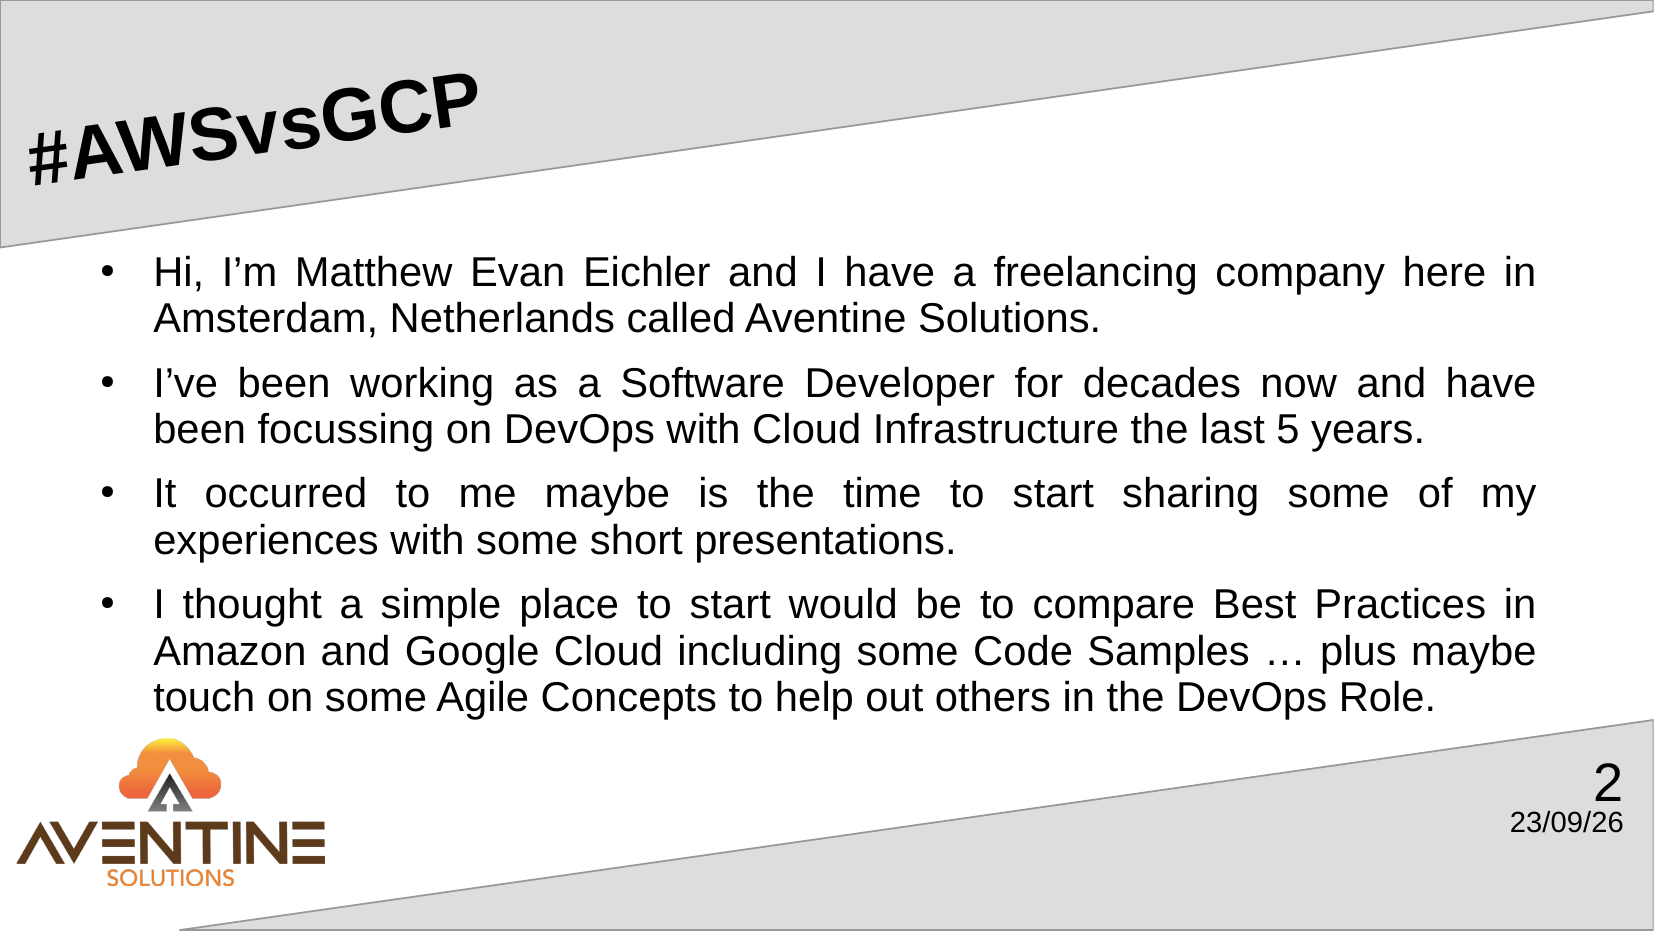

# #AWSvsGCP
Hi, I’m Matthew Evan Eichler and I have a freelancing company here in Amsterdam, Netherlands called Aventine Solutions.
I’ve been working as a Software Developer for decades now and have been focussing on DevOps with Cloud Infrastructure the last 5 years.
It occurred to me maybe is the time to start sharing some of my experiences with some short presentations.
I thought a simple place to start would be to compare Best Practices in Amazon and Google Cloud including some Code Samples … plus maybe touch on some Agile Concepts to help out others in the DevOps Role.
2